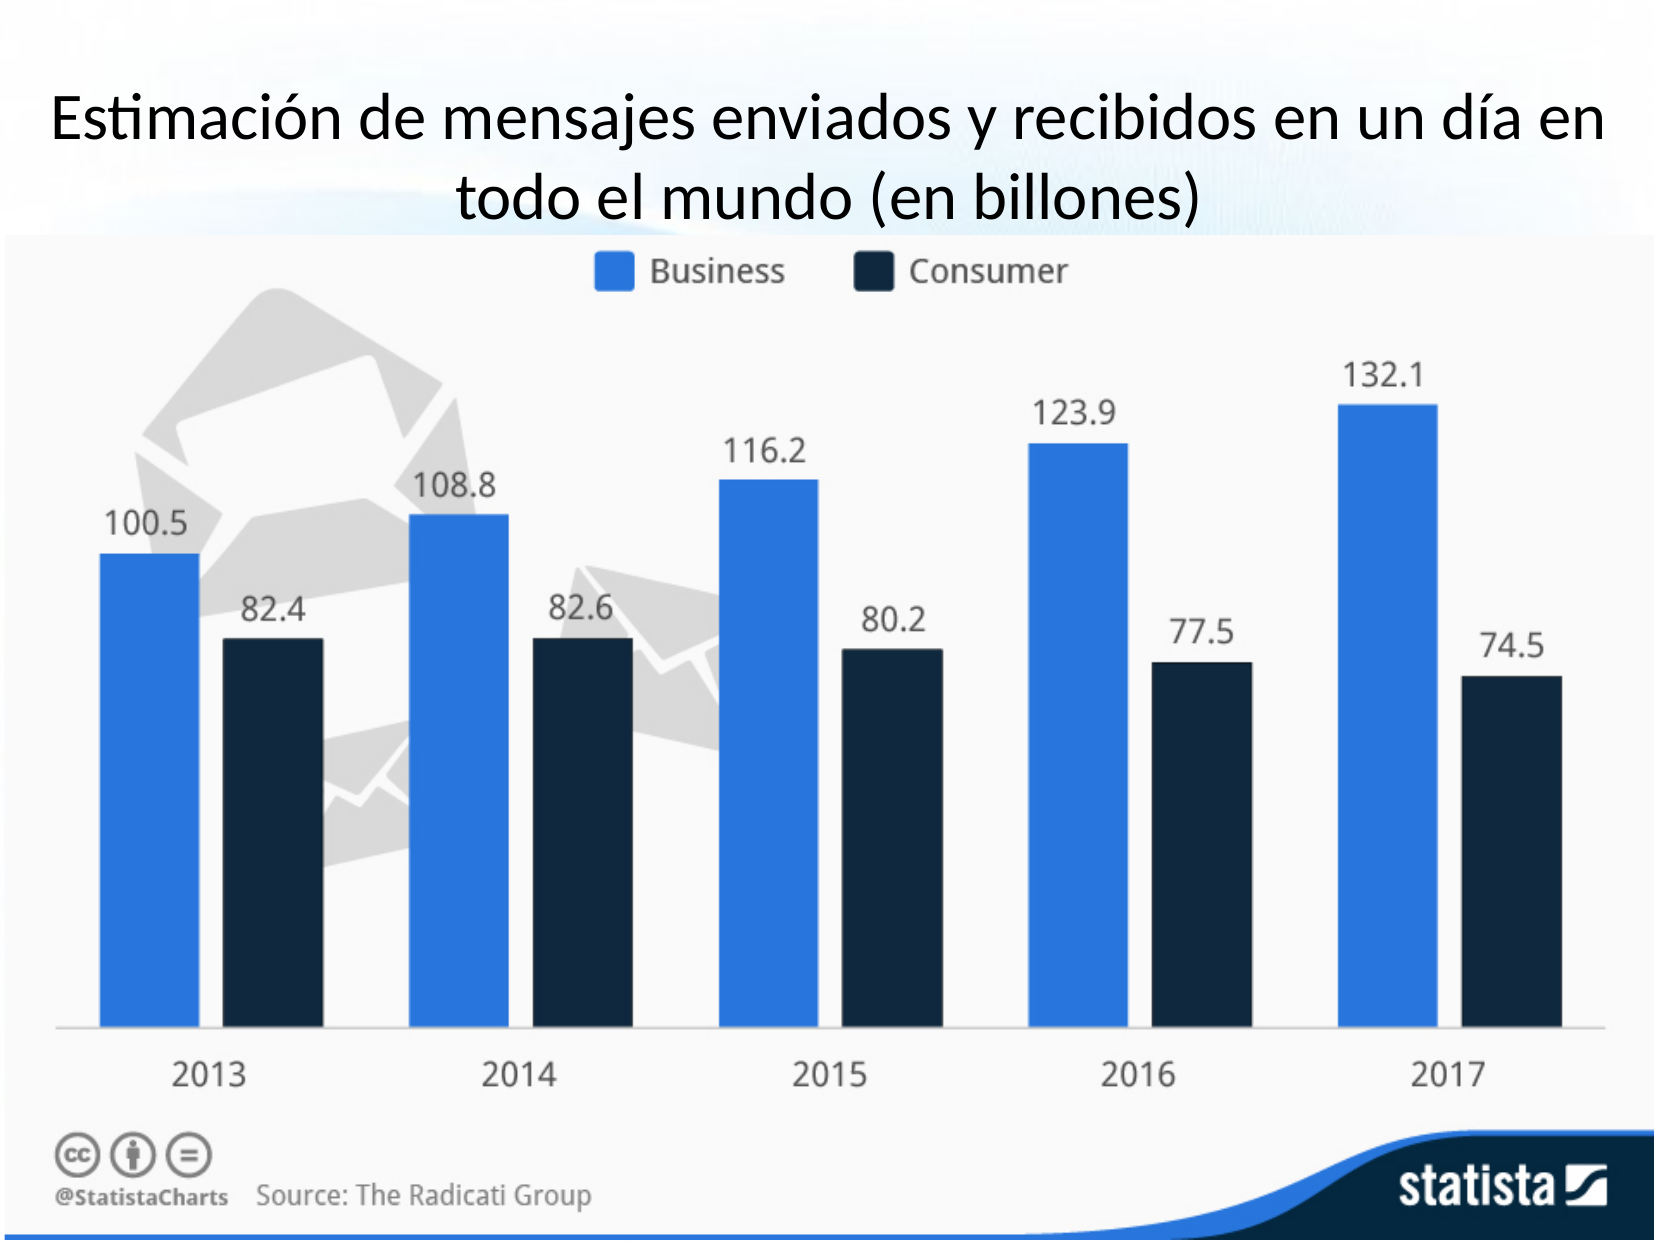

# Estimación de mensajes enviados y recibidos en un día en todo el mundo (en billones)